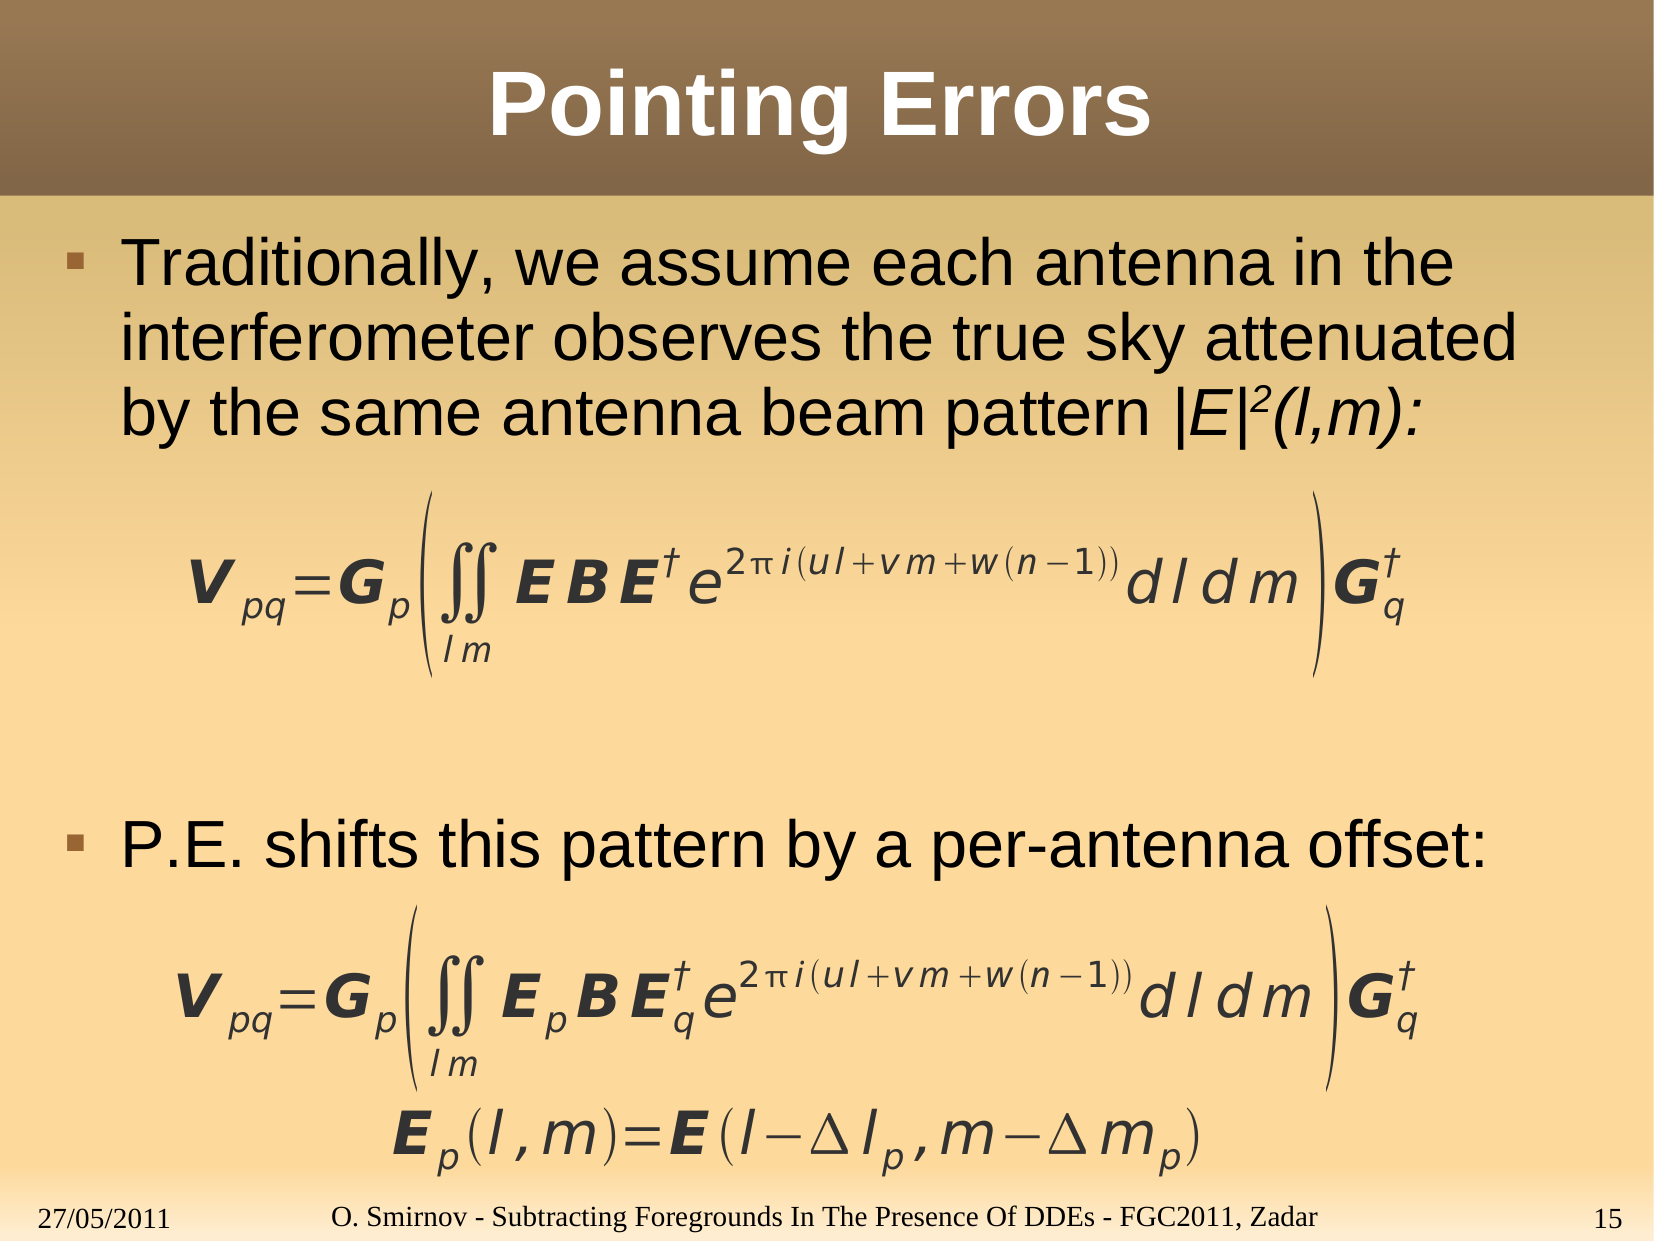

# Pointing Errors
Traditionally, we assume each antenna in the interferometer observes the true sky attenuated by the same antenna beam pattern |E|2(l,m):
P.E. shifts this pattern by a per-antenna offset:
O. Smirnov - Subtracting Foregrounds In The Presence Of DDEs - FGC2011, Zadar
27/05/2011
15